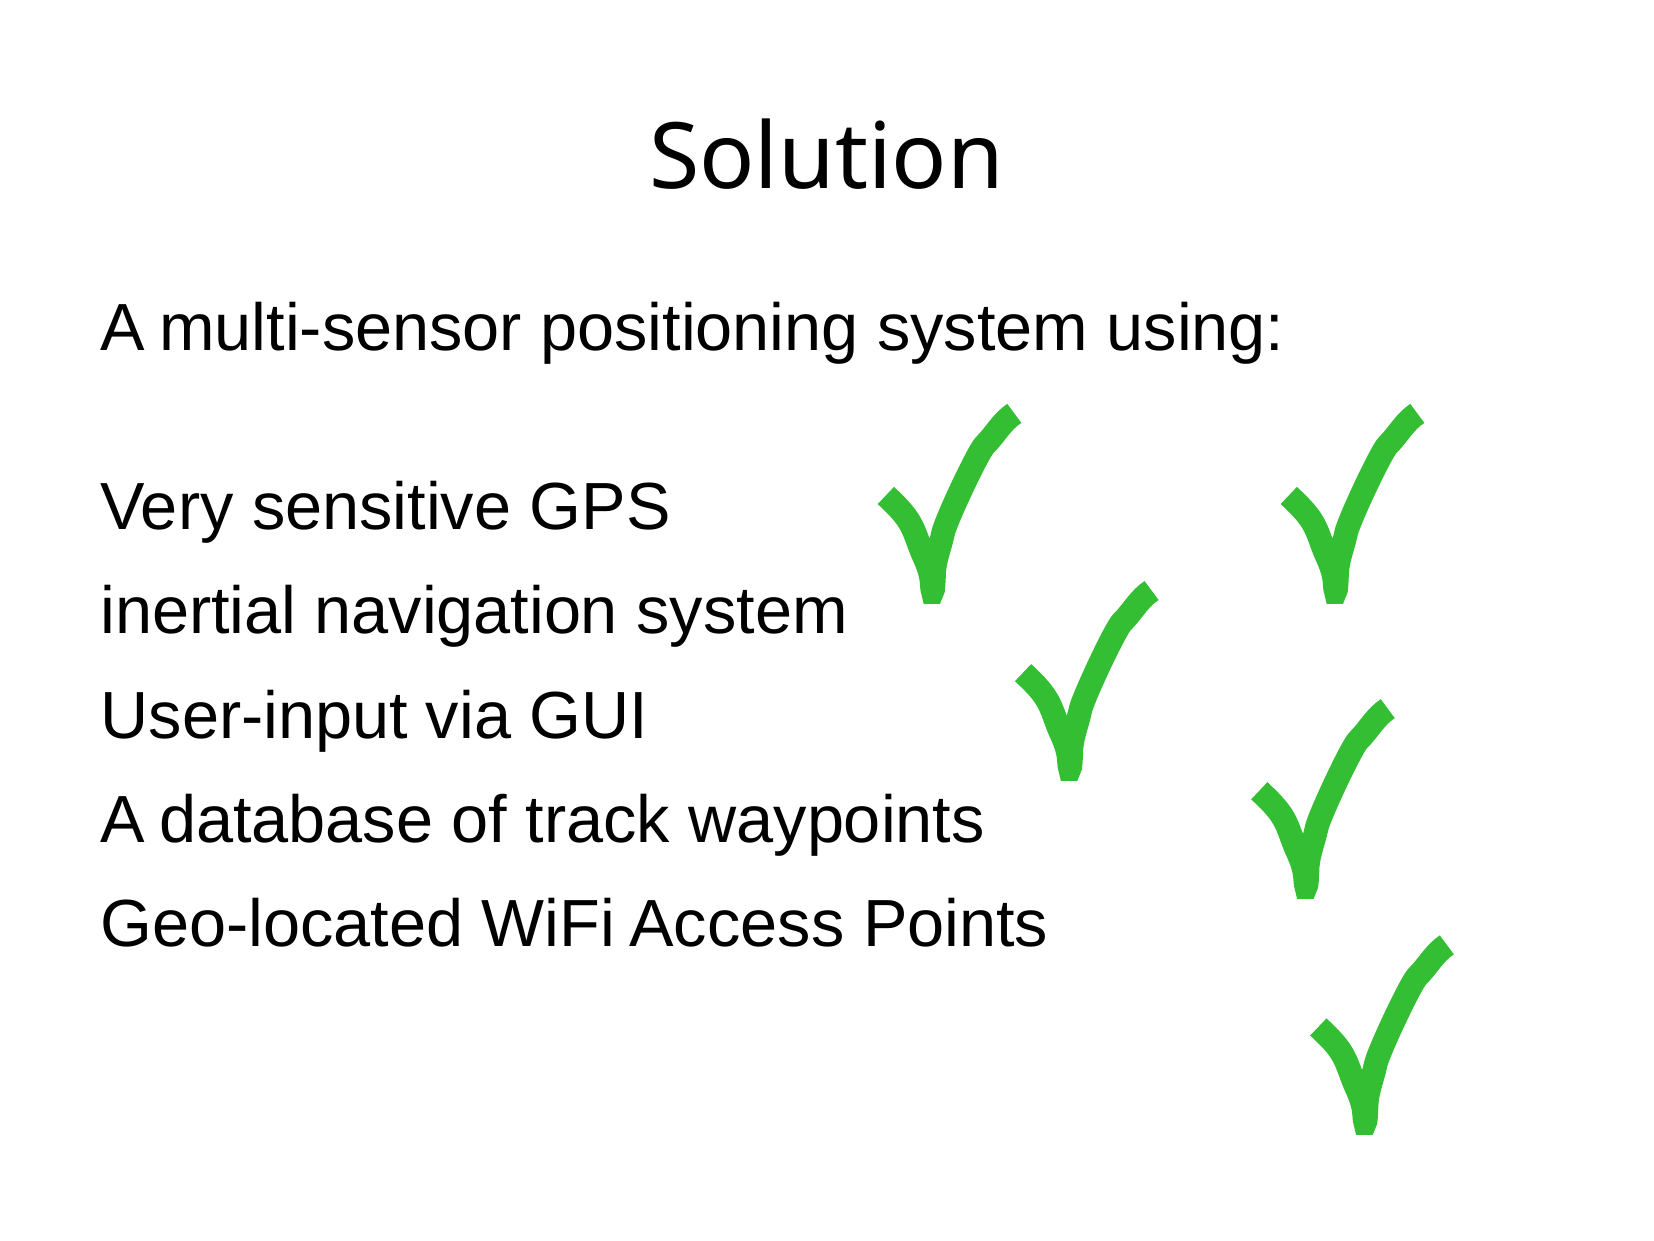

# Solution
A multi-sensor positioning system using:
Very sensitive GPS
inertial navigation system
User-input via GUI
A database of track waypoints
Geo-located WiFi Access Points